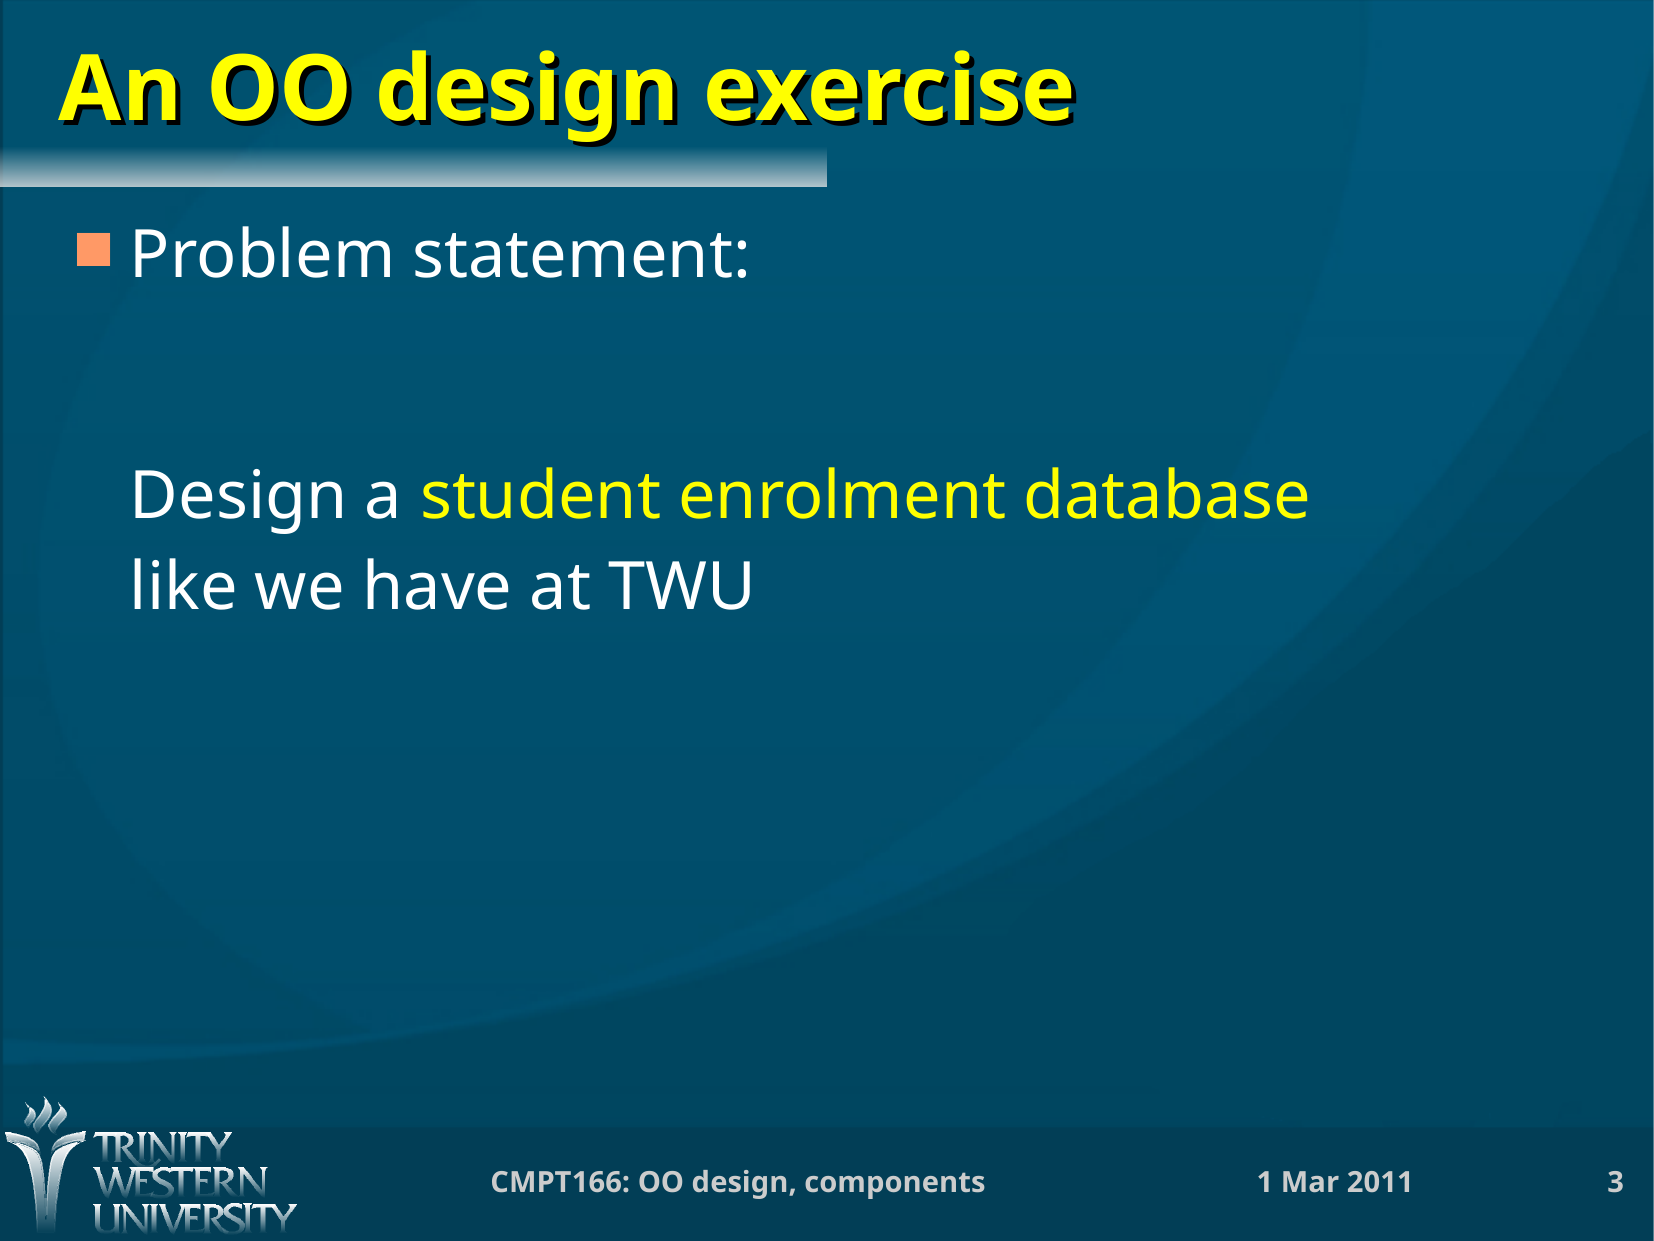

# An OO design exercise
Problem statement:
Design a student enrolment database
like we have at TWU
CMPT166: OO design, components
1 Mar 2011
3